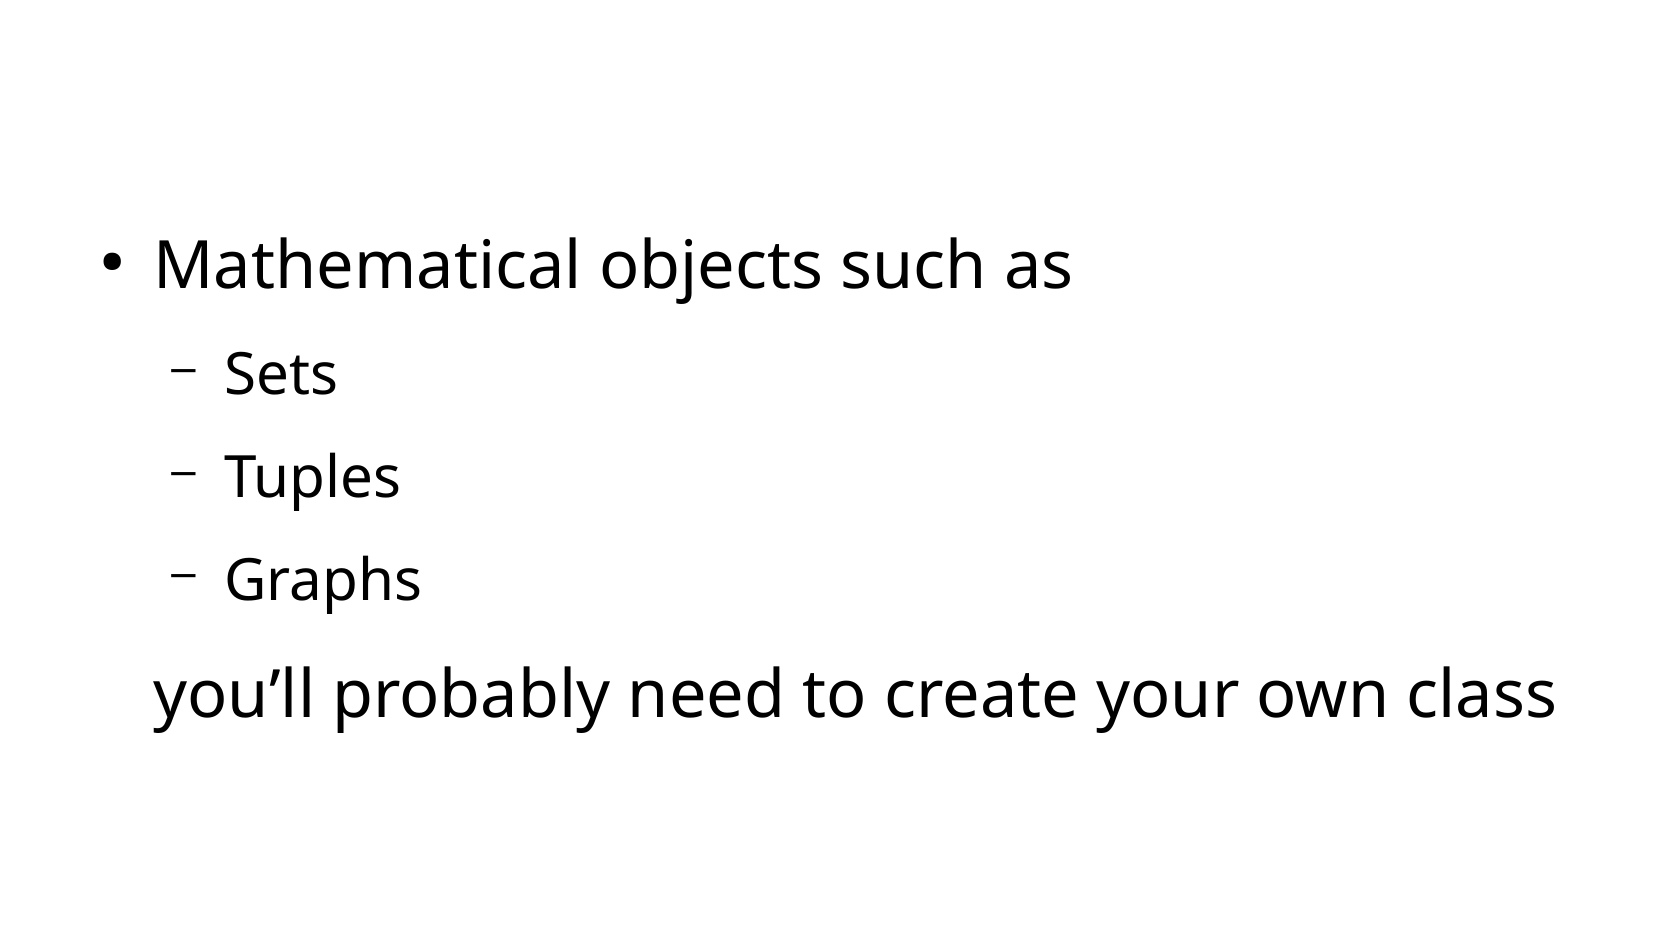

#
Mathematical objects such as
Sets
Tuples
Graphs
you’ll probably need to create your own class